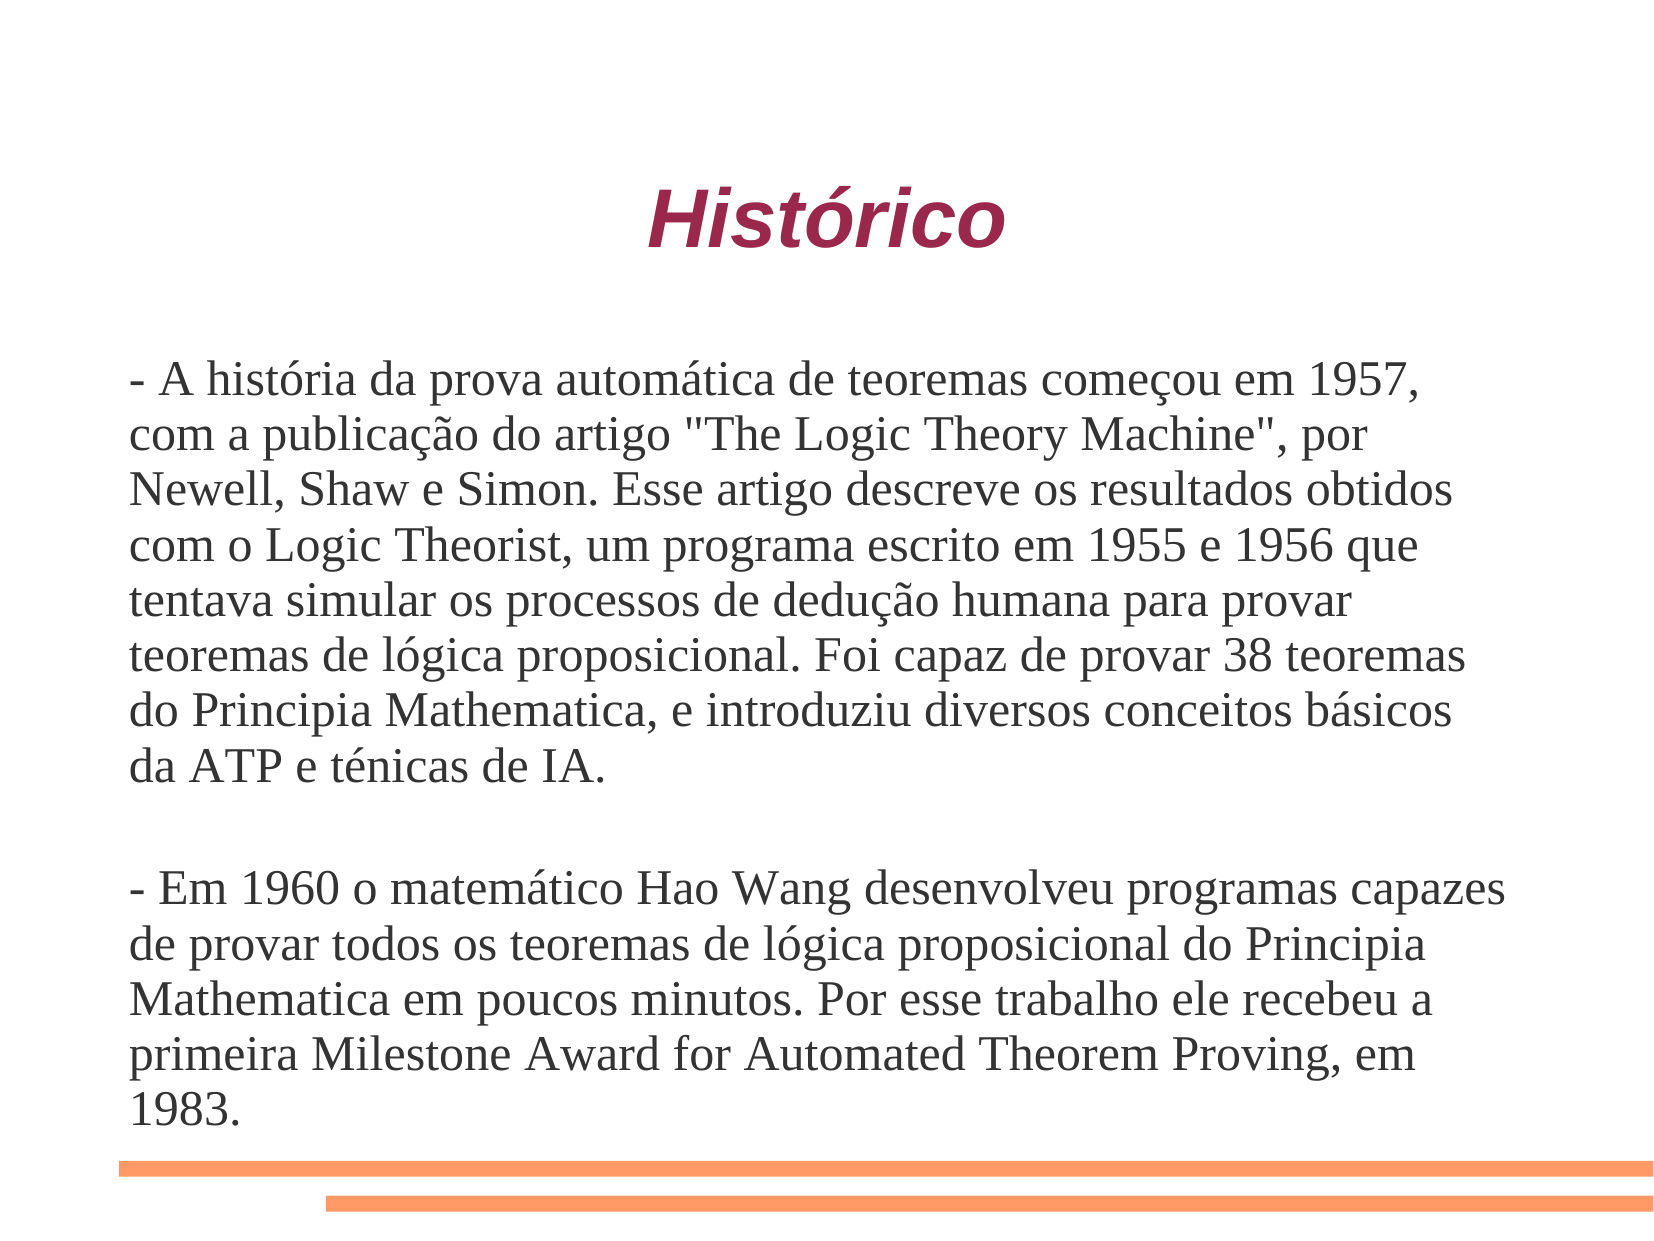

# Histórico
- A história da prova automática de teoremas começou em 1957, com a publicação do artigo "The Logic Theory Machine", por Newell, Shaw e Simon. Esse artigo descreve os resultados obtidos com o Logic Theorist, um programa escrito em 1955 e 1956 que tentava simular os processos de dedução humana para provar teoremas de lógica proposicional. Foi capaz de provar 38 teoremas do Principia Mathematica, e introduziu diversos conceitos básicos da ATP e ténicas de IA.
- Em 1960 o matemático Hao Wang desenvolveu programas capazes de provar todos os teoremas de lógica proposicional do Principia Mathematica em poucos minutos. Por esse trabalho ele recebeu a primeira Milestone Award for Automated Theorem Proving, em 1983.